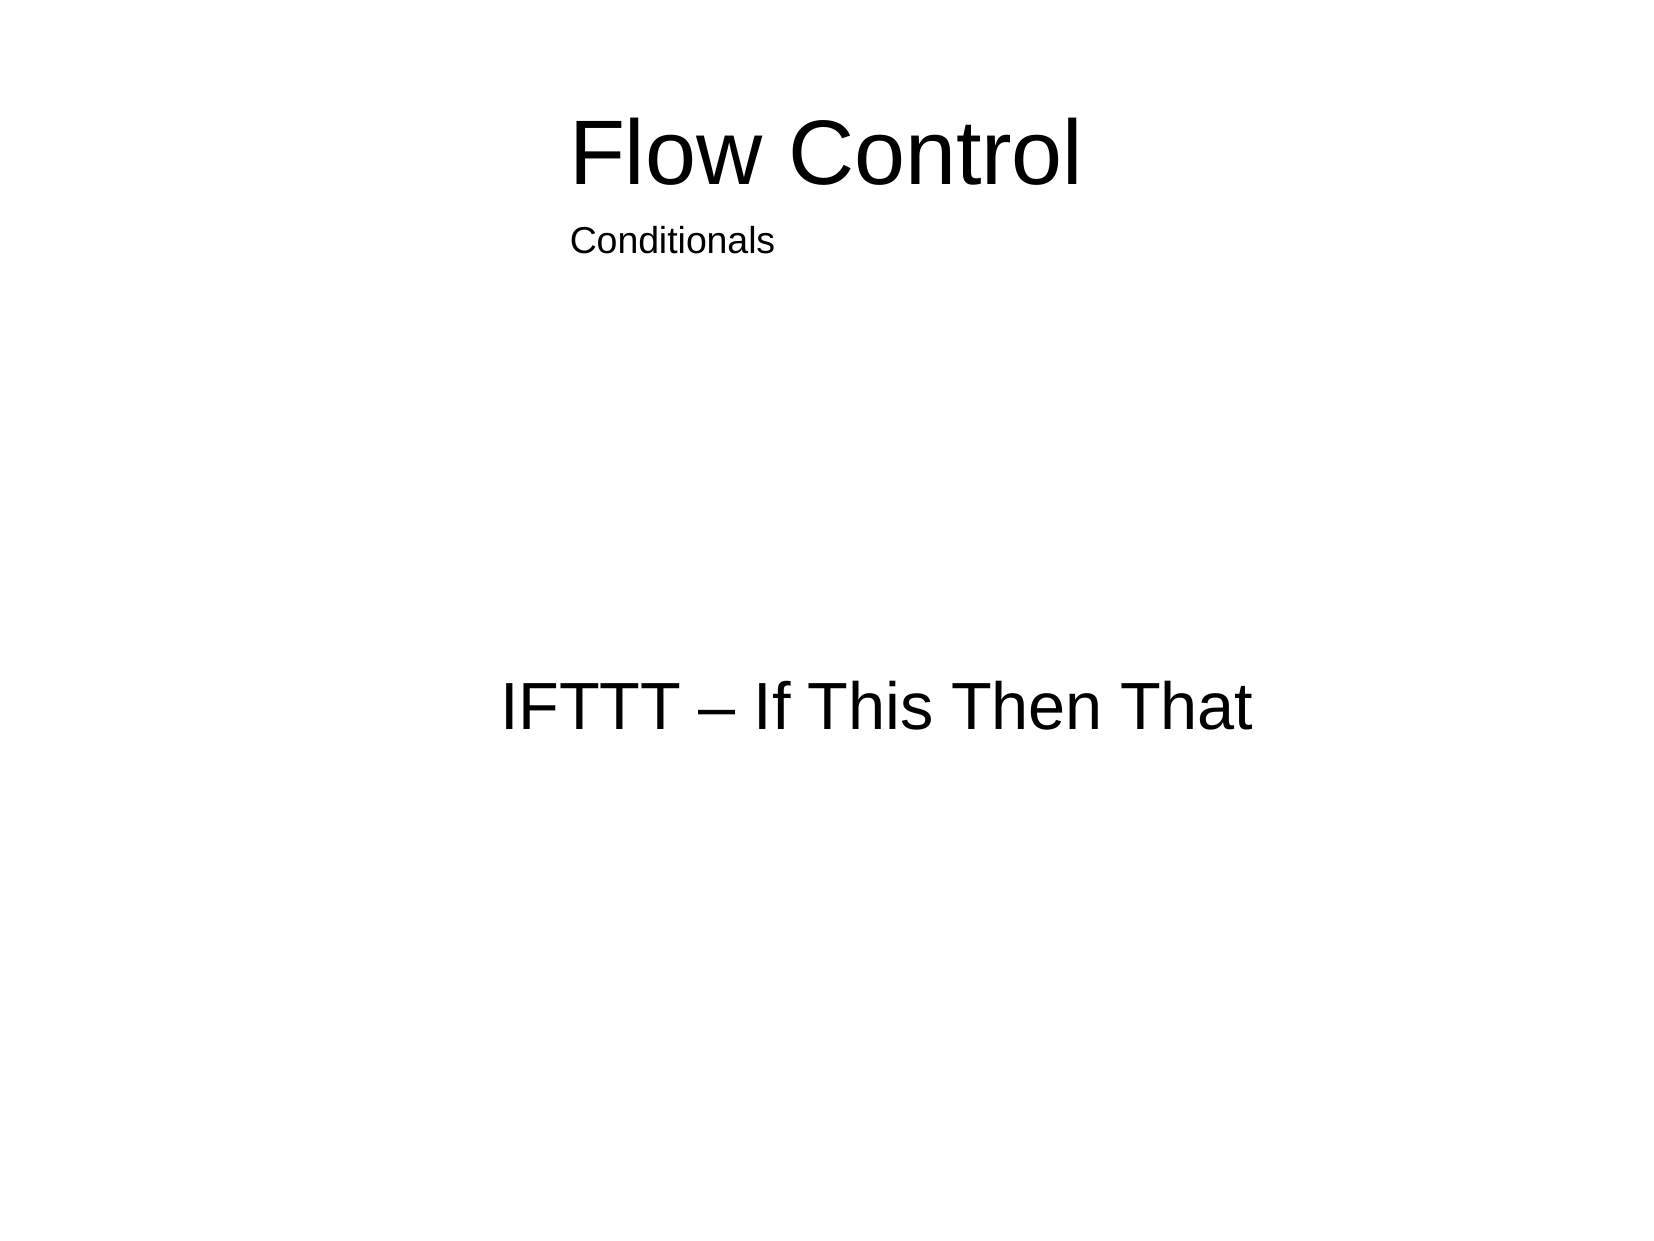

# Flow Control
Conditionals
IFTTT – If This Then That